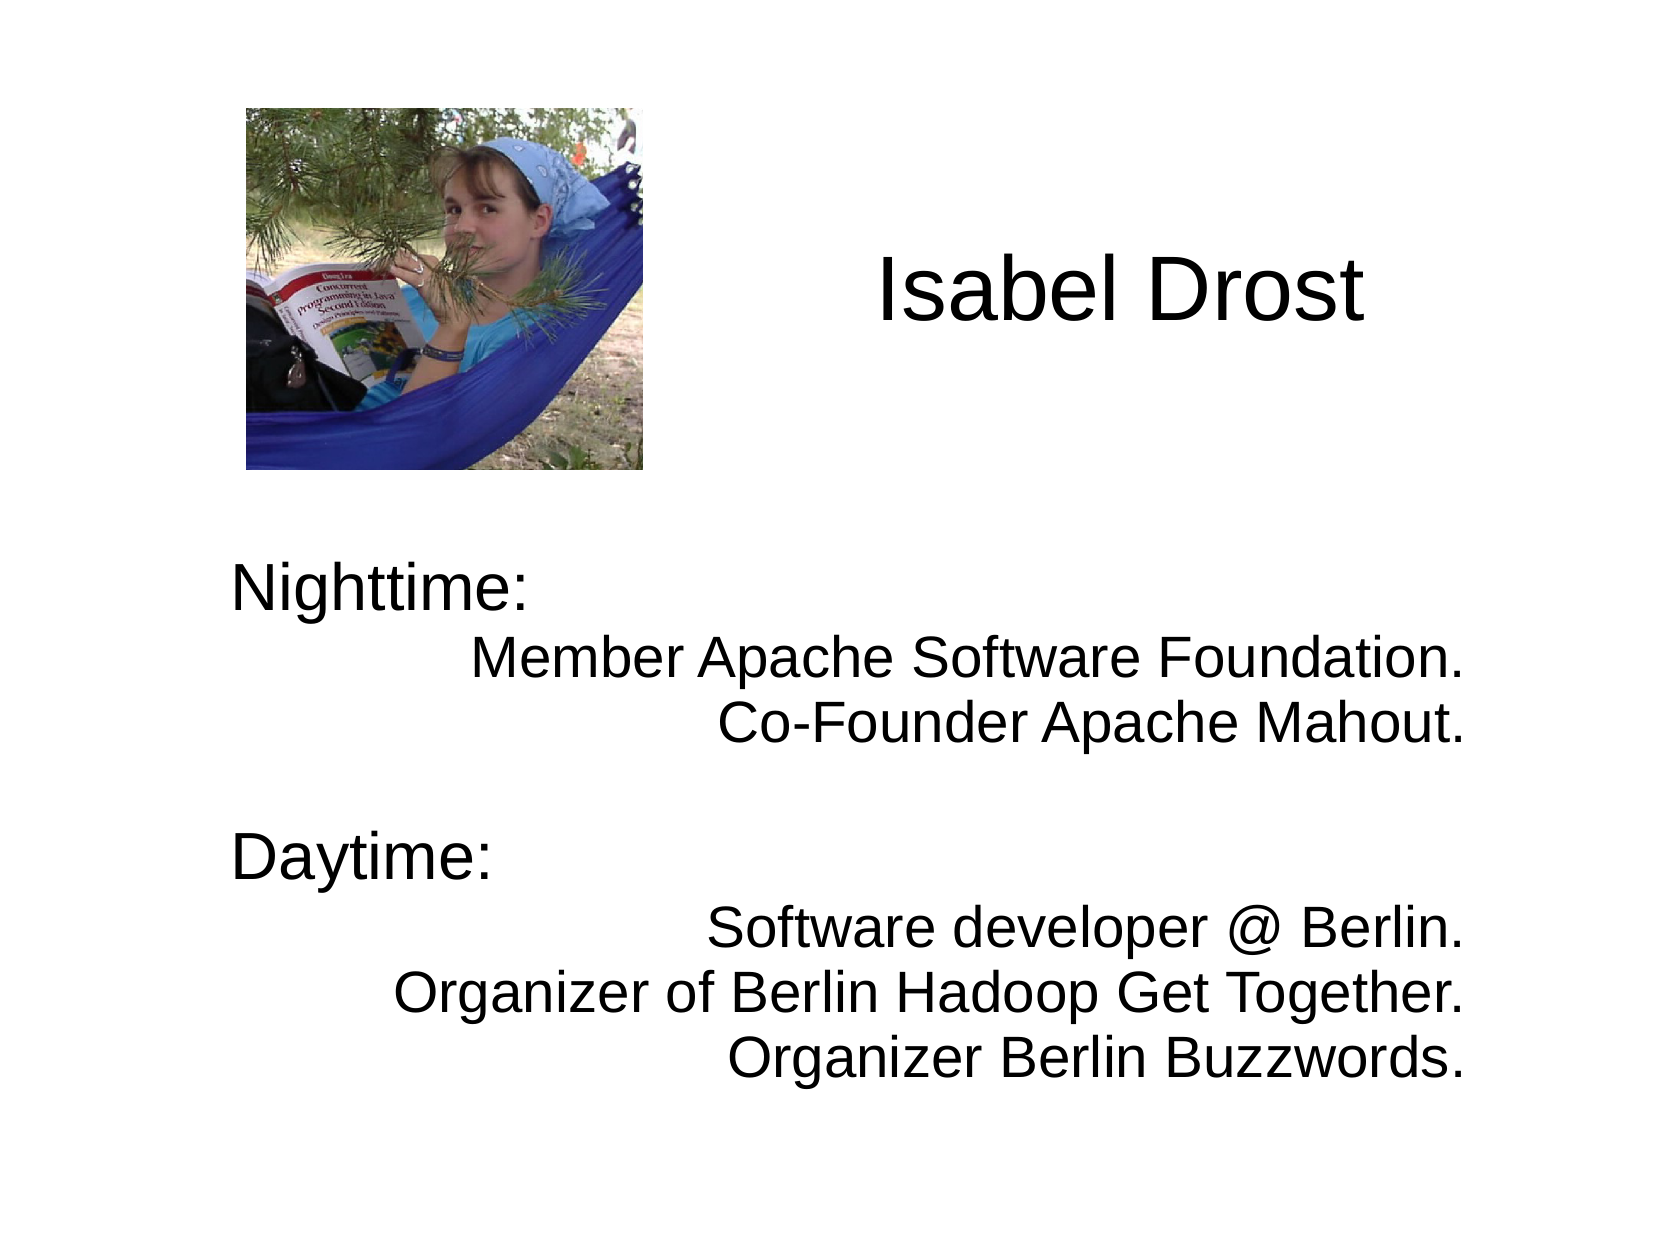

Isabel Drost
Nighttime:
Member Apache Software Foundation.
Co-Founder Apache Mahout.
Daytime:
Software developer @ Berlin.
 Organizer of Berlin Hadoop Get Together.
Organizer Berlin Buzzwords.